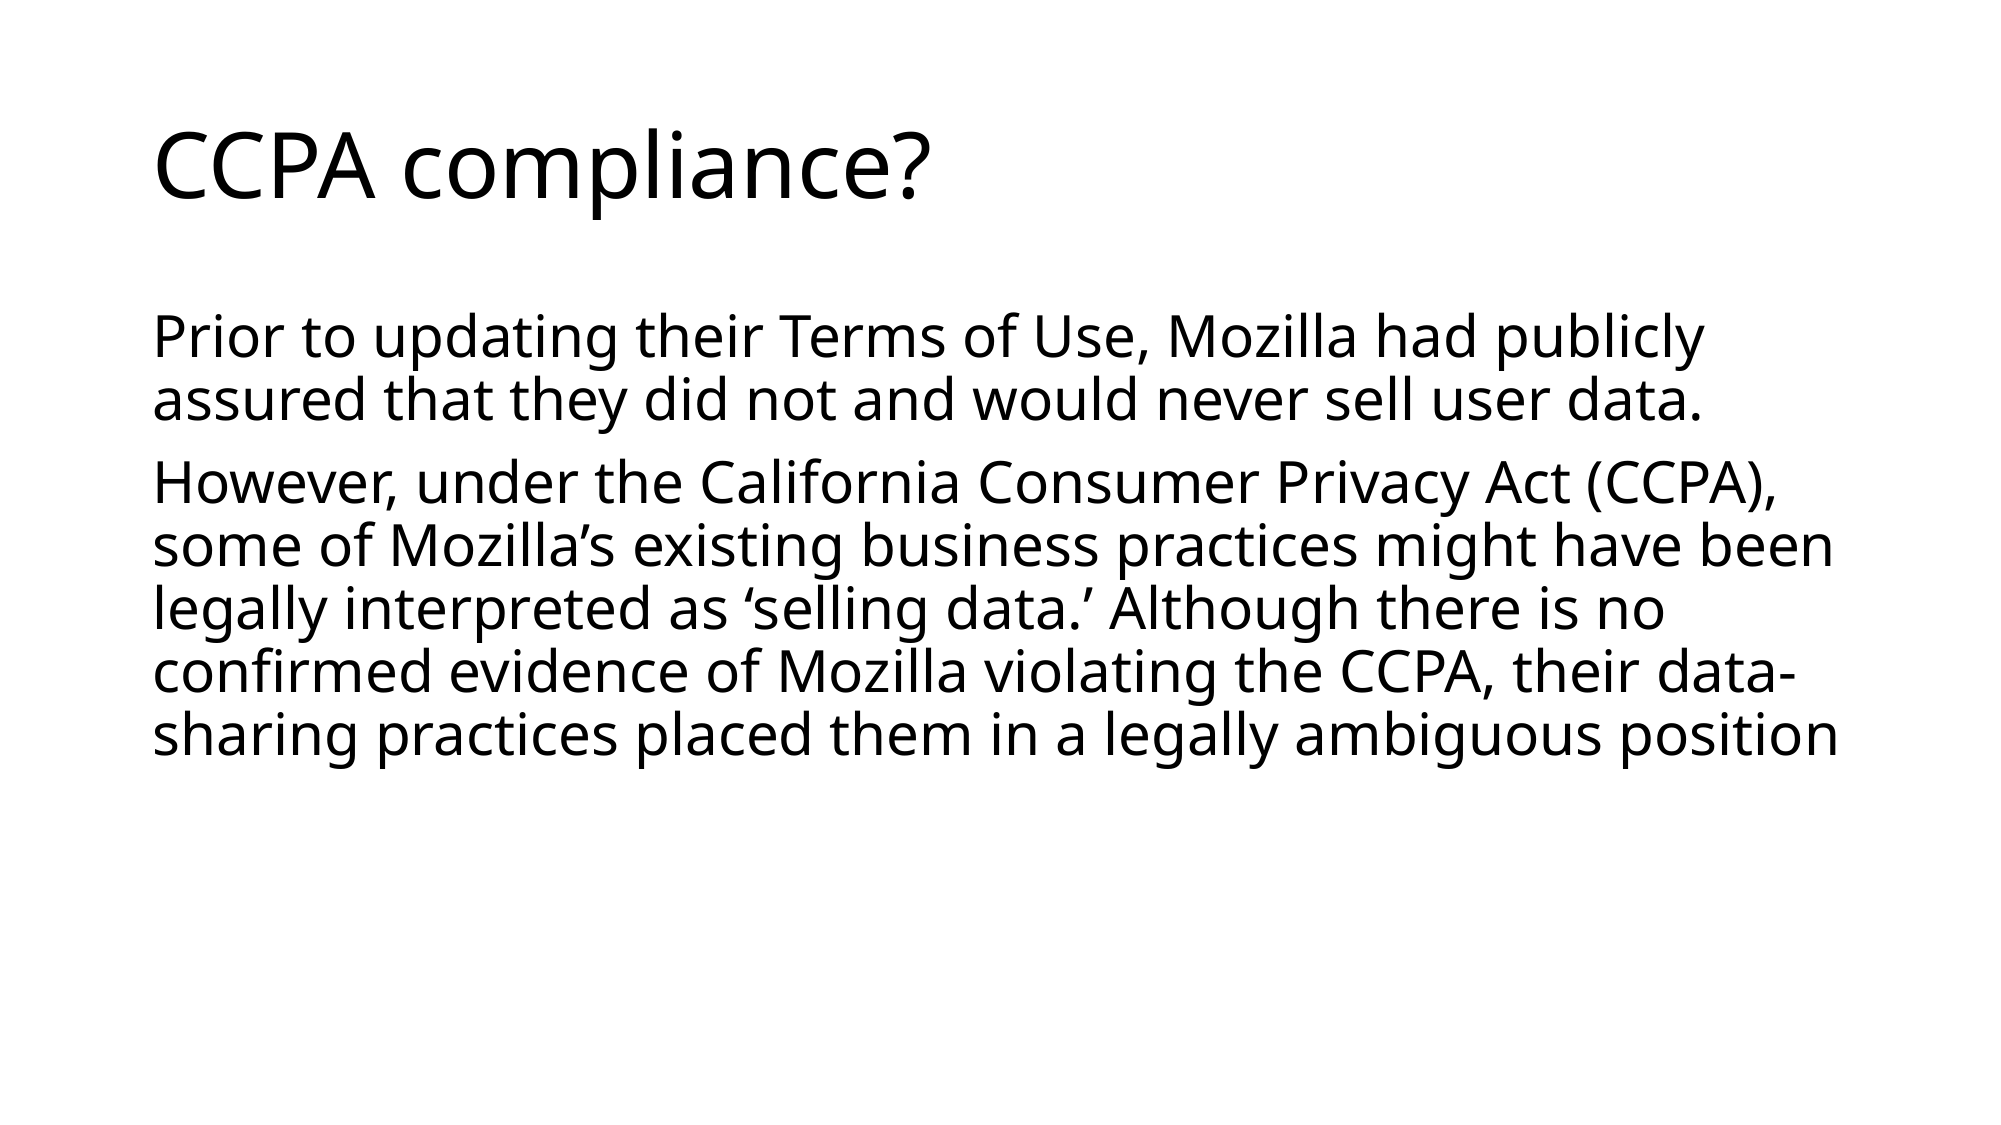

# CCPA compliance?
Prior to updating their Terms of Use, Mozilla had publicly assured that they did not and would never sell user data.
However, under the California Consumer Privacy Act (CCPA), some of Mozilla’s existing business practices might have been legally interpreted as ‘selling data.’ Although there is no confirmed evidence of Mozilla violating the CCPA, their data-sharing practices placed them in a legally ambiguous position